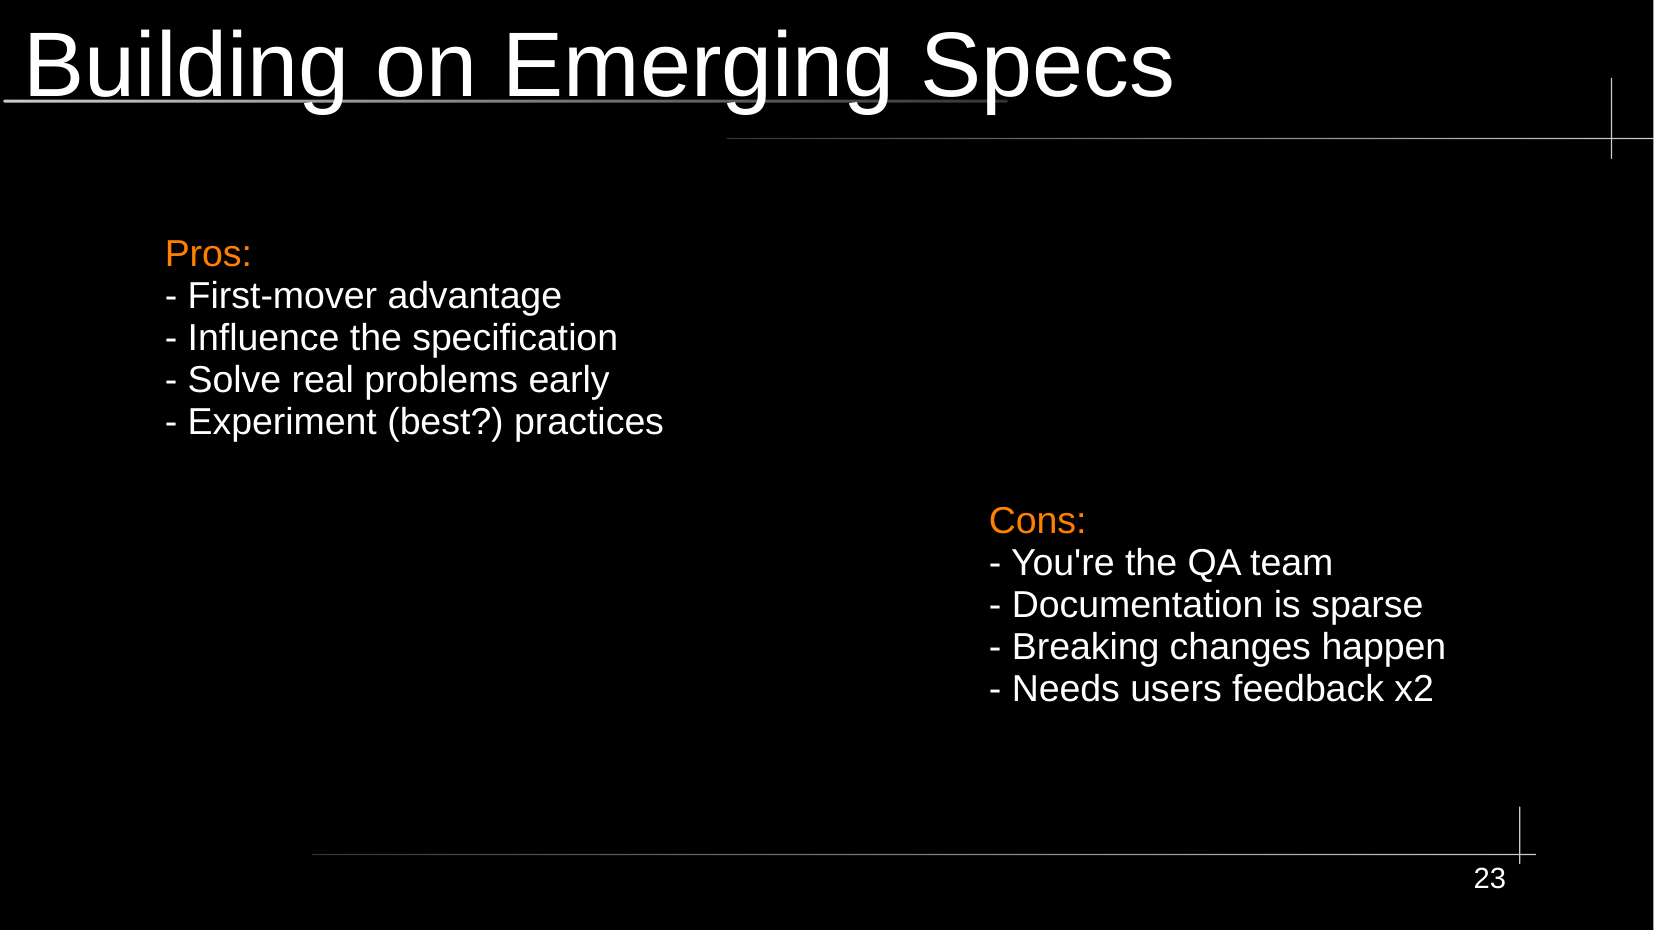

# Building on Emerging Specs
Pros:
- First-mover advantage
- Influence the specification
- Solve real problems early
- Experiment (best?) practices
Cons:
- You're the QA team
- Documentation is sparse
- Breaking changes happen
- Needs users feedback x2
23